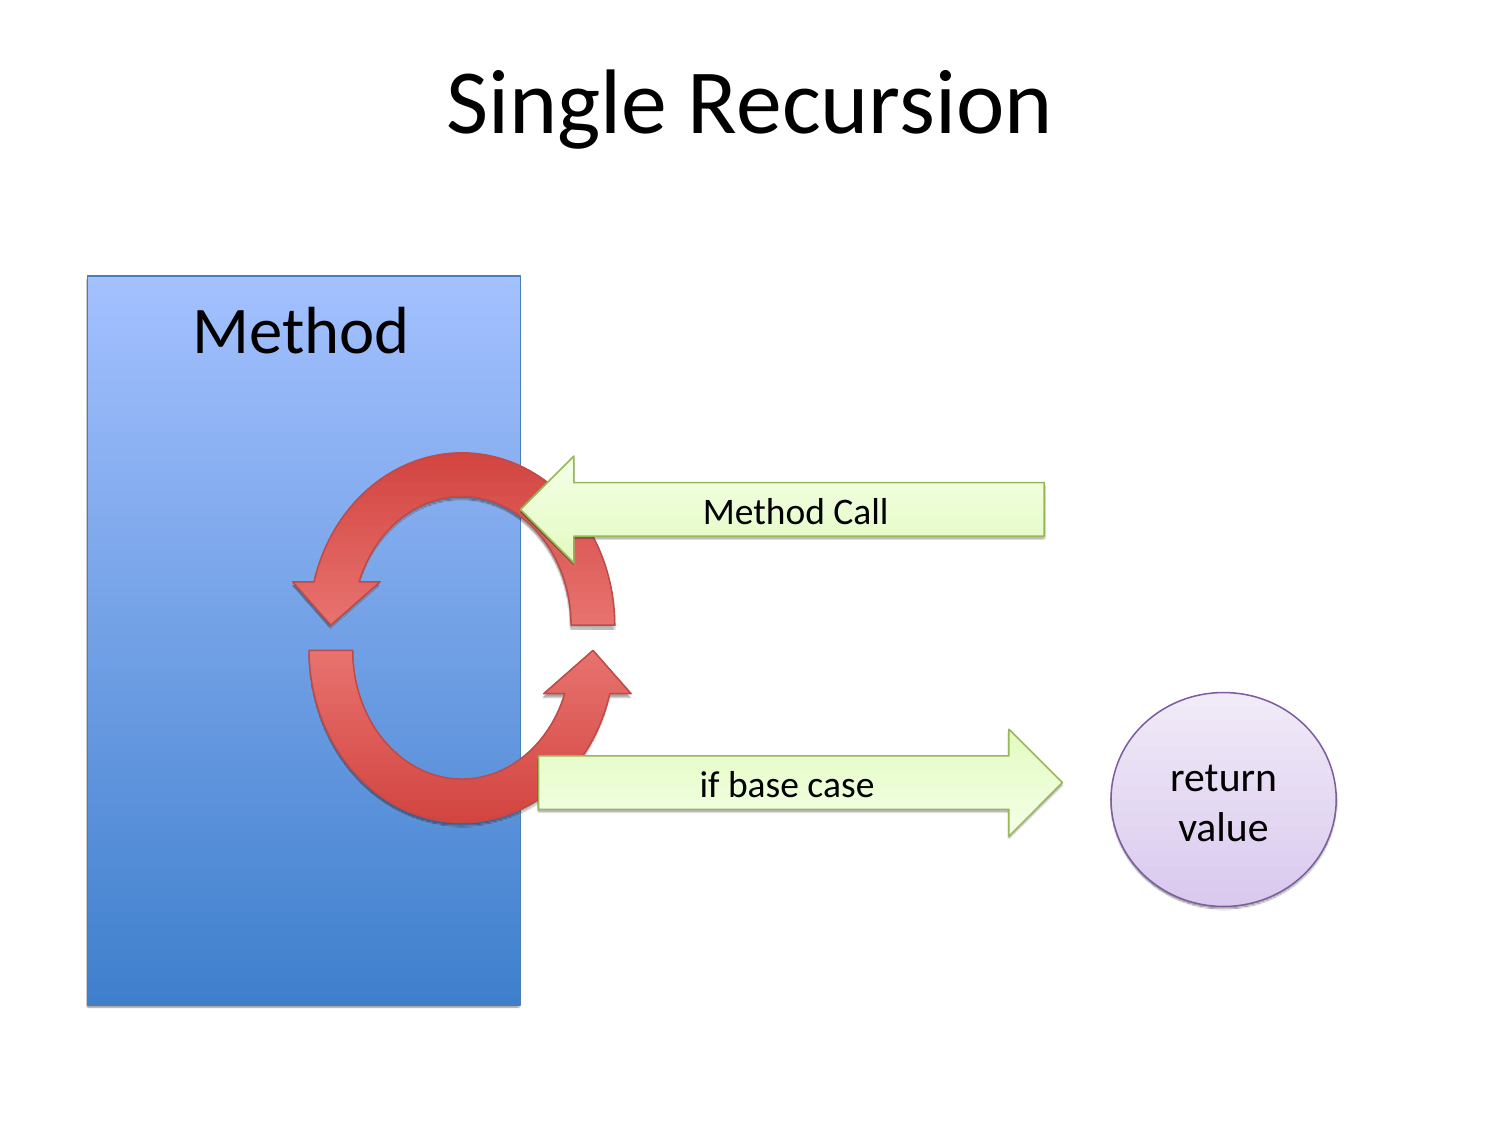

# Single Recursion
Method
Method Call
return
value
if base case